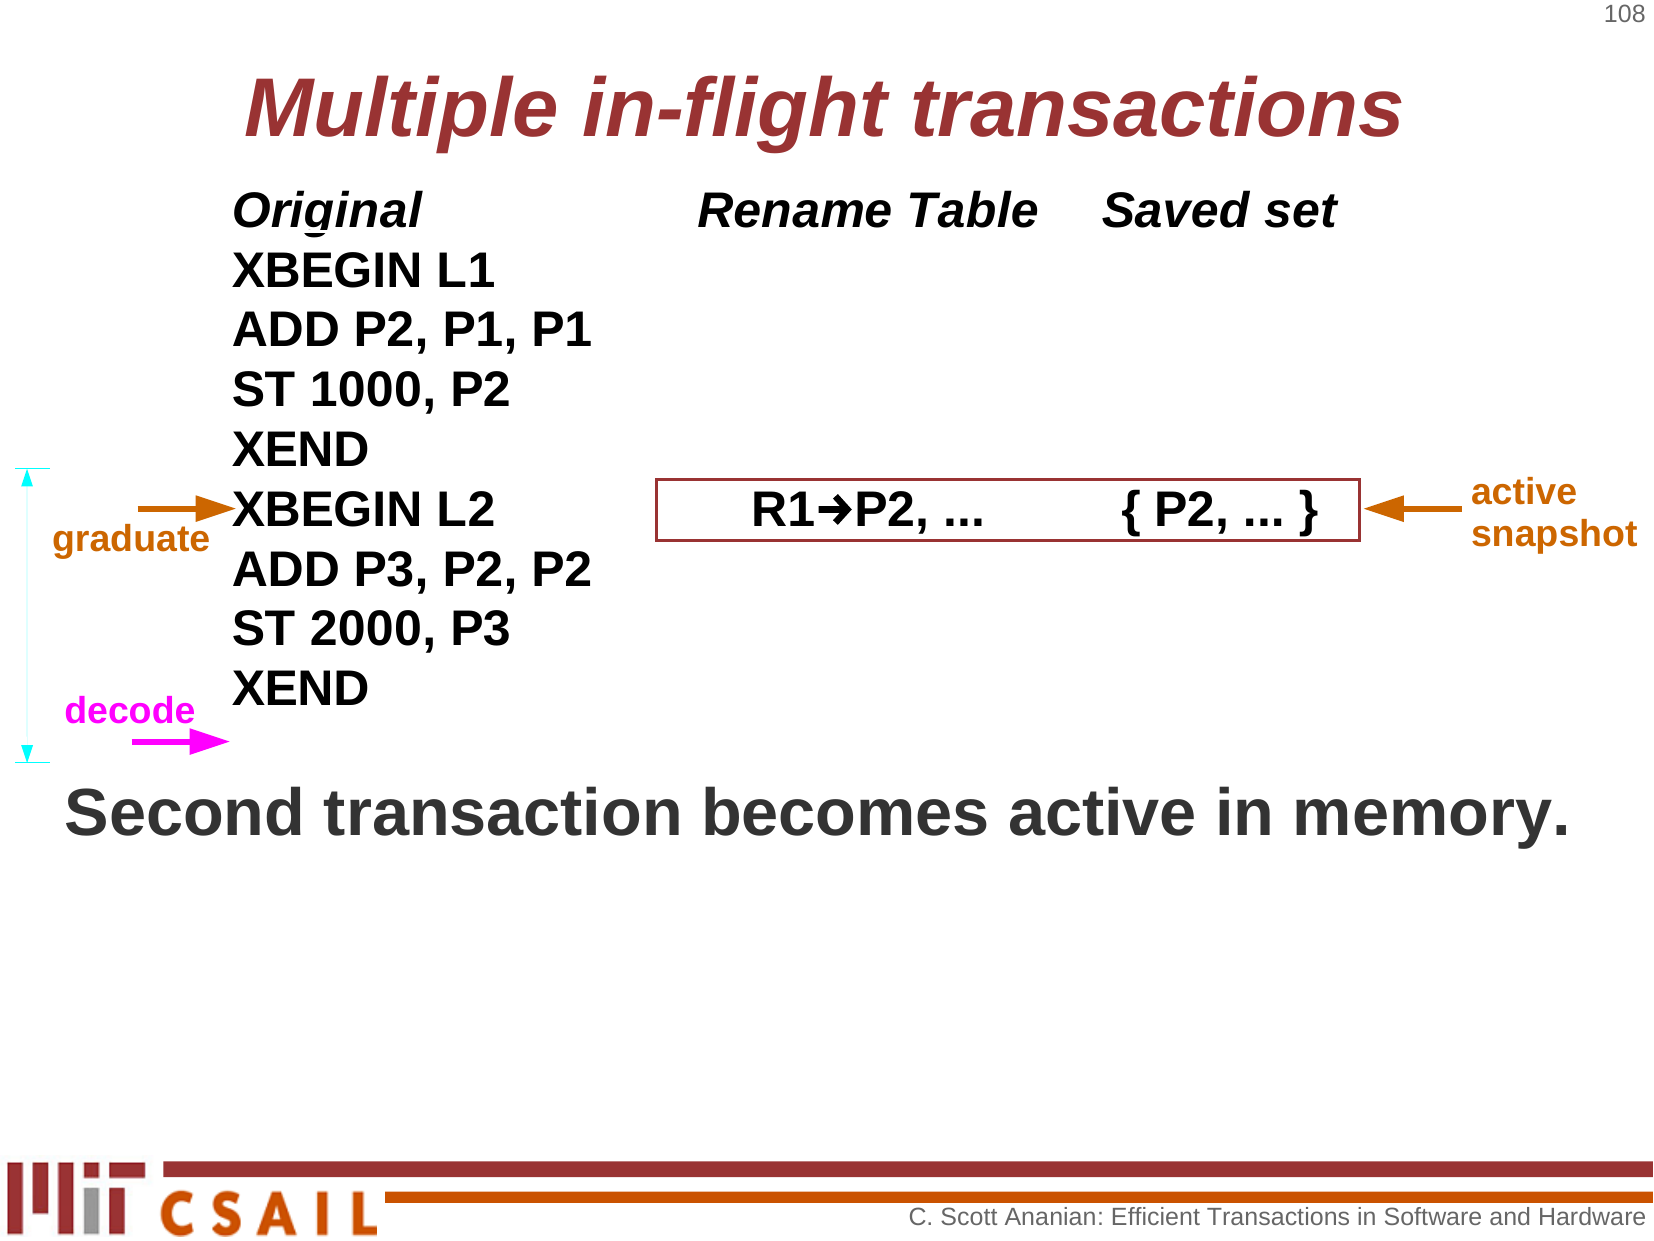

# Multiple in-flight transactions
graduate
decode
active
snapshot
Second transaction becomes active in memory.